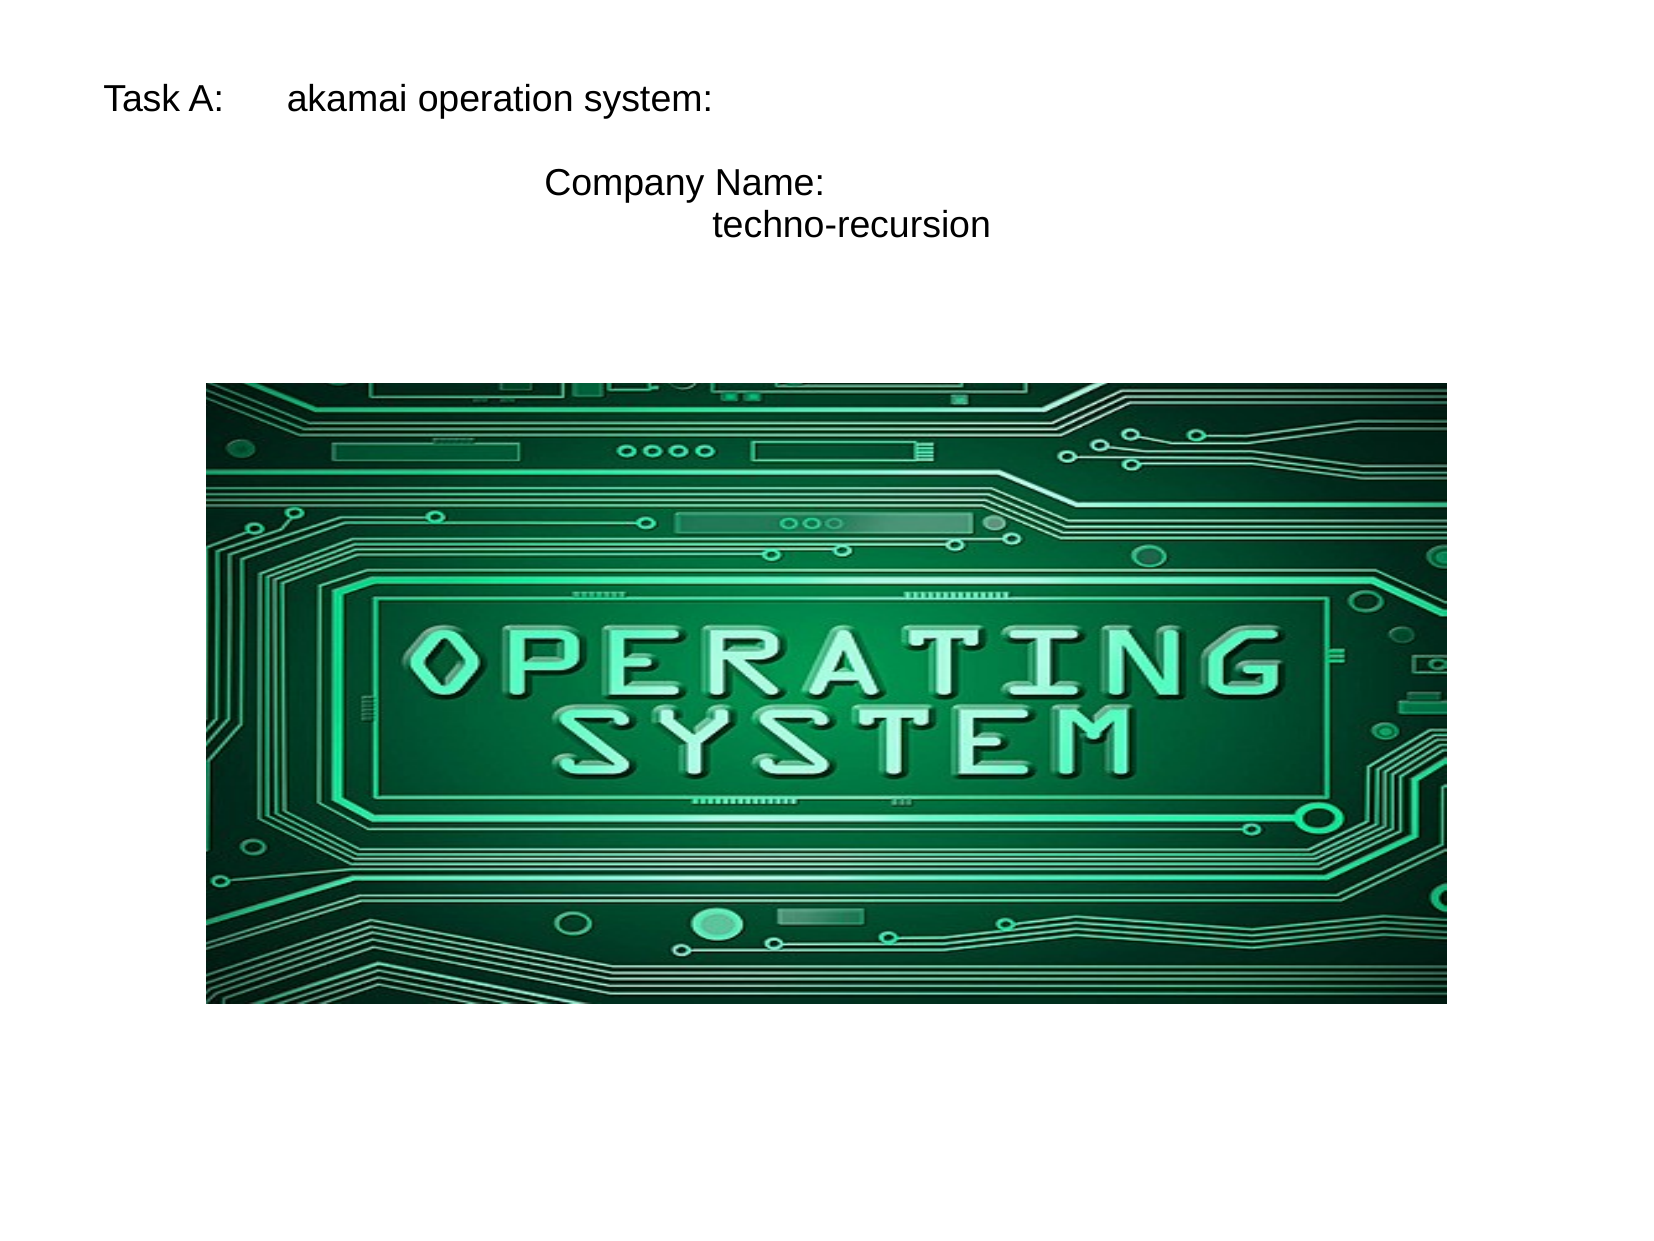

Task A: akamai operation system:
 Company Name:
 techno-recursion